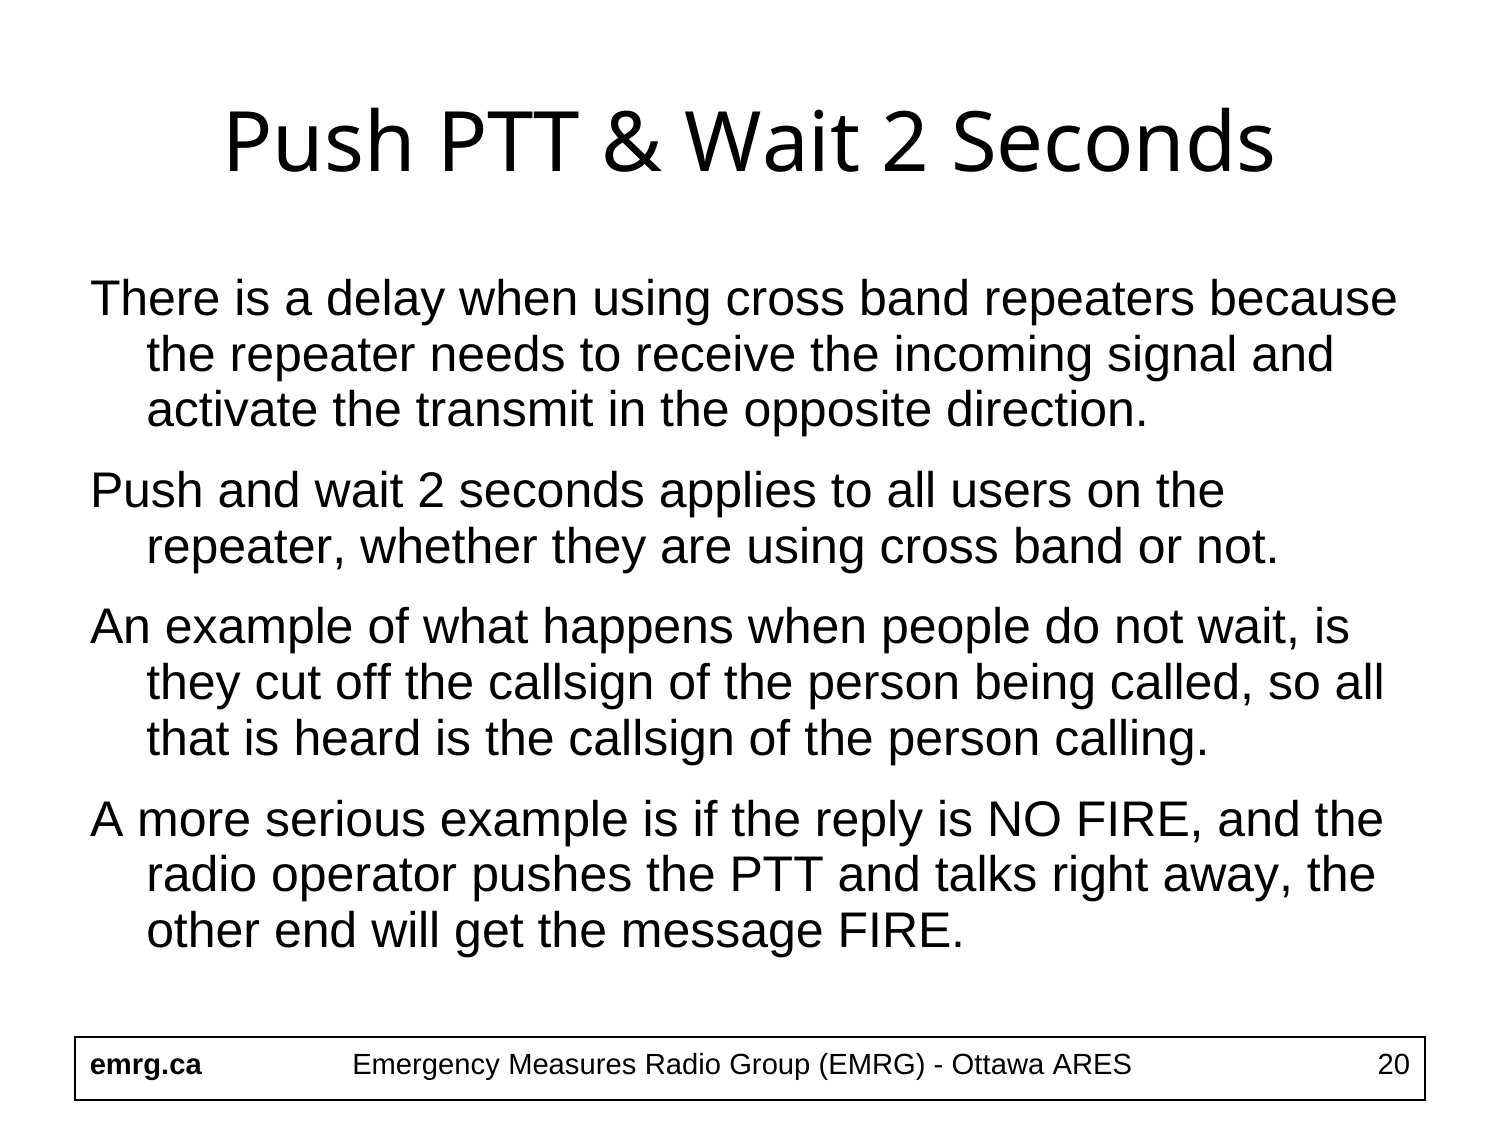

# Push PTT & Wait 2 Seconds
There is a delay when using cross band repeaters because the repeater needs to receive the incoming signal and activate the transmit in the opposite direction.
Push and wait 2 seconds applies to all users on the repeater, whether they are using cross band or not.
An example of what happens when people do not wait, is they cut off the callsign of the person being called, so all that is heard is the callsign of the person calling.
A more serious example is if the reply is NO FIRE, and the radio operator pushes the PTT and talks right away, the other end will get the message FIRE.
Emergency Measures Radio Group (EMRG) - Ottawa ARES